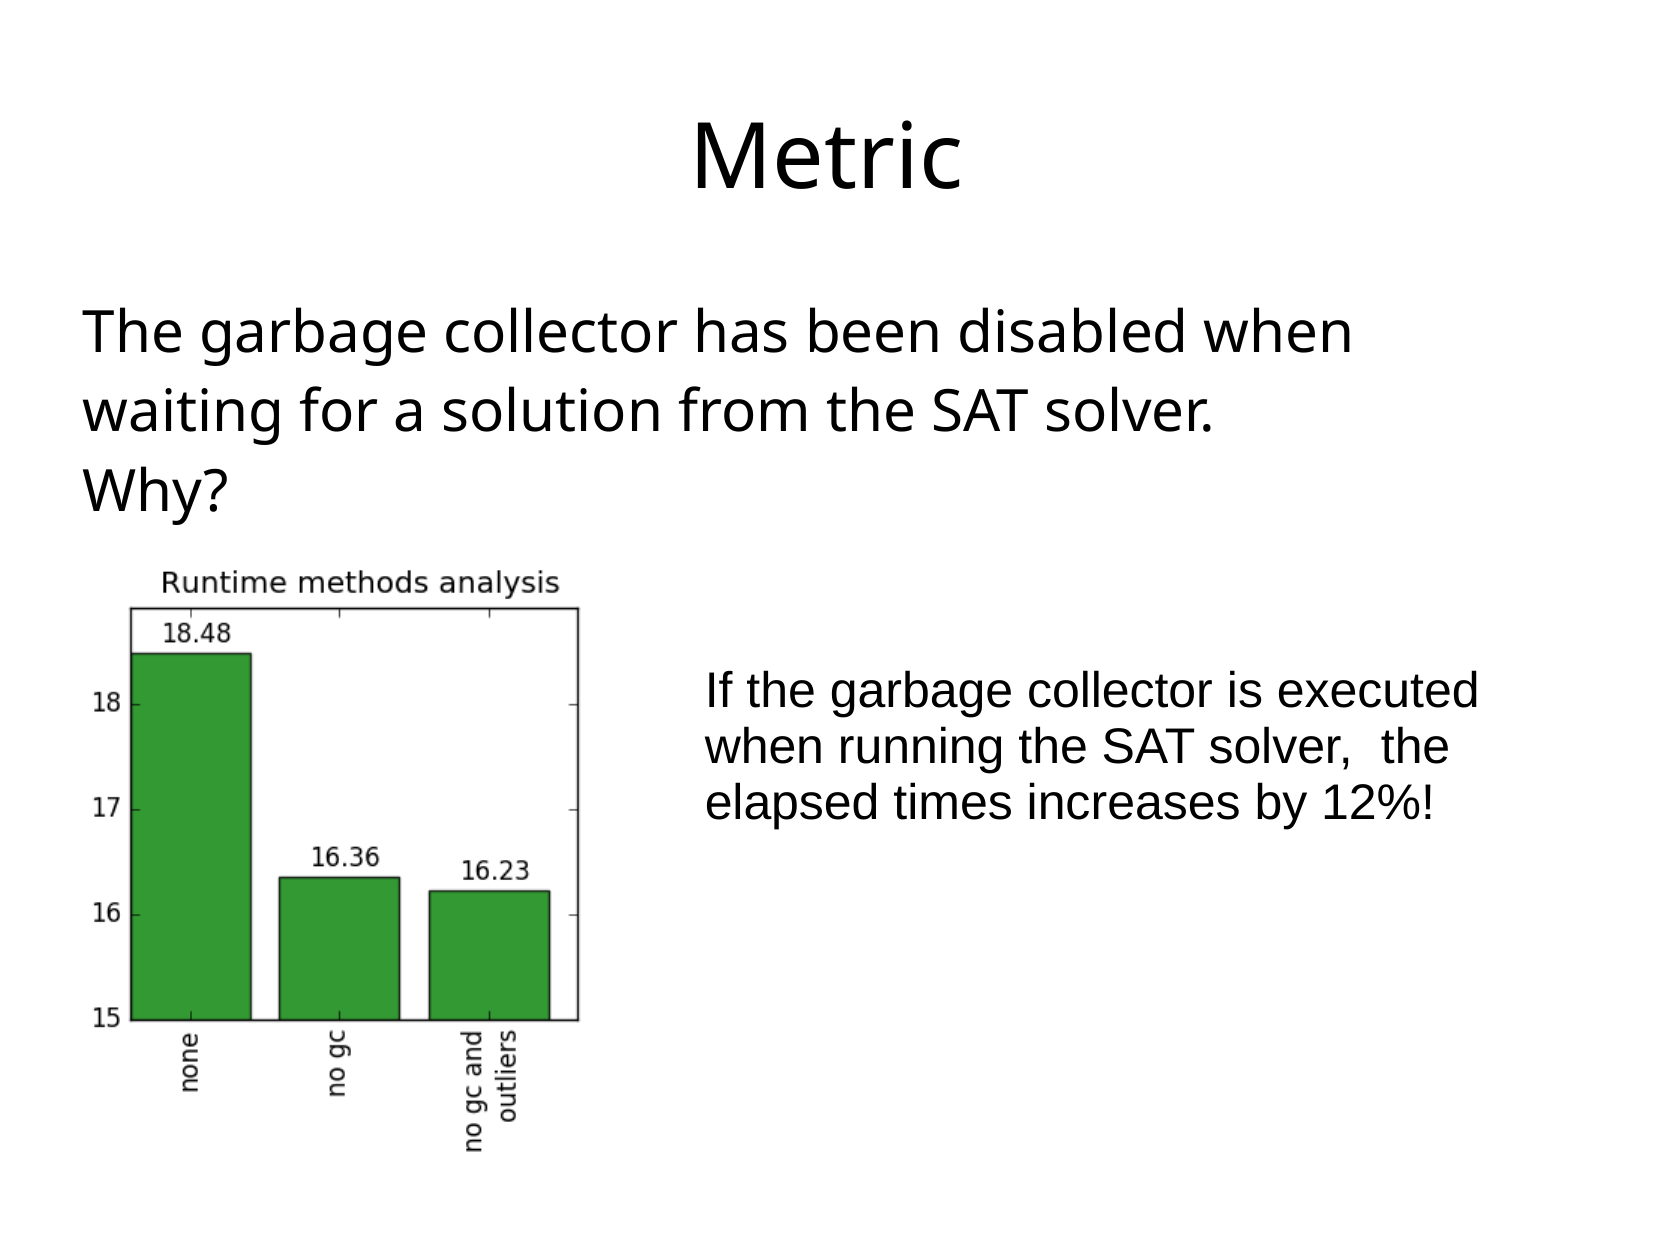

# Metric
The garbage collector has been disabled when waiting for a solution from the SAT solver.
Why?
If the garbage collector is executed when running the SAT solver, the elapsed times increases by 12%!